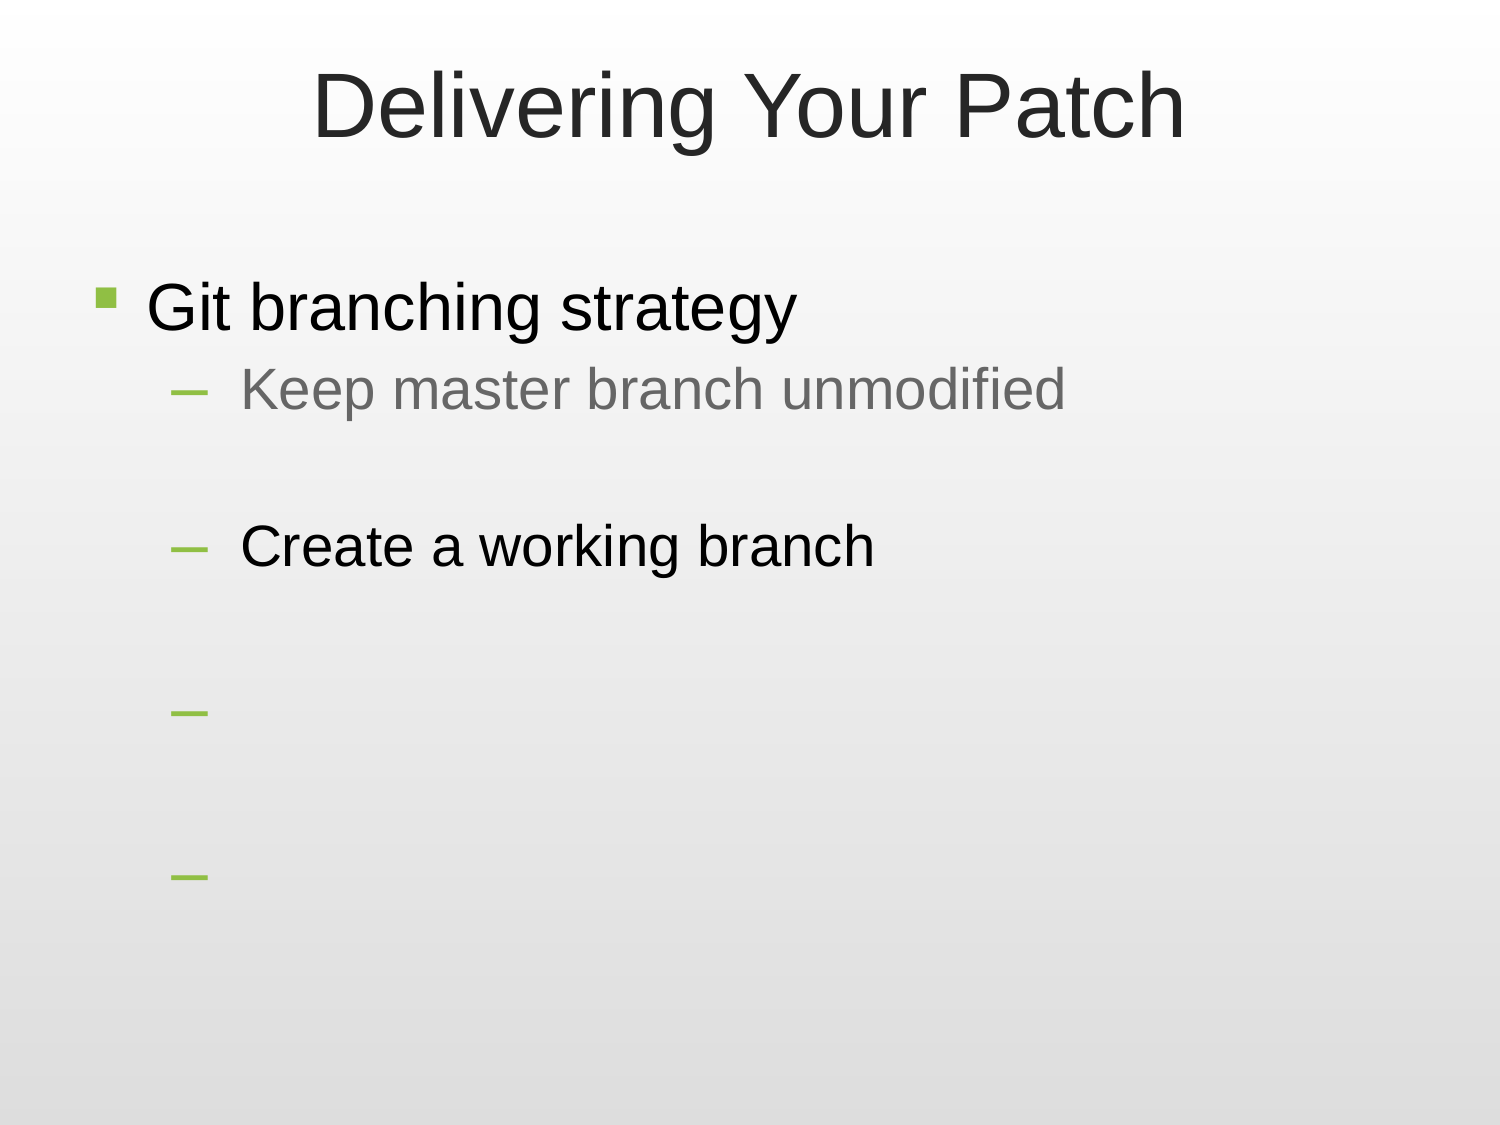

# Delivering Your Patch
Git branching strategy
Keep master branch unmodified
Create a working branch